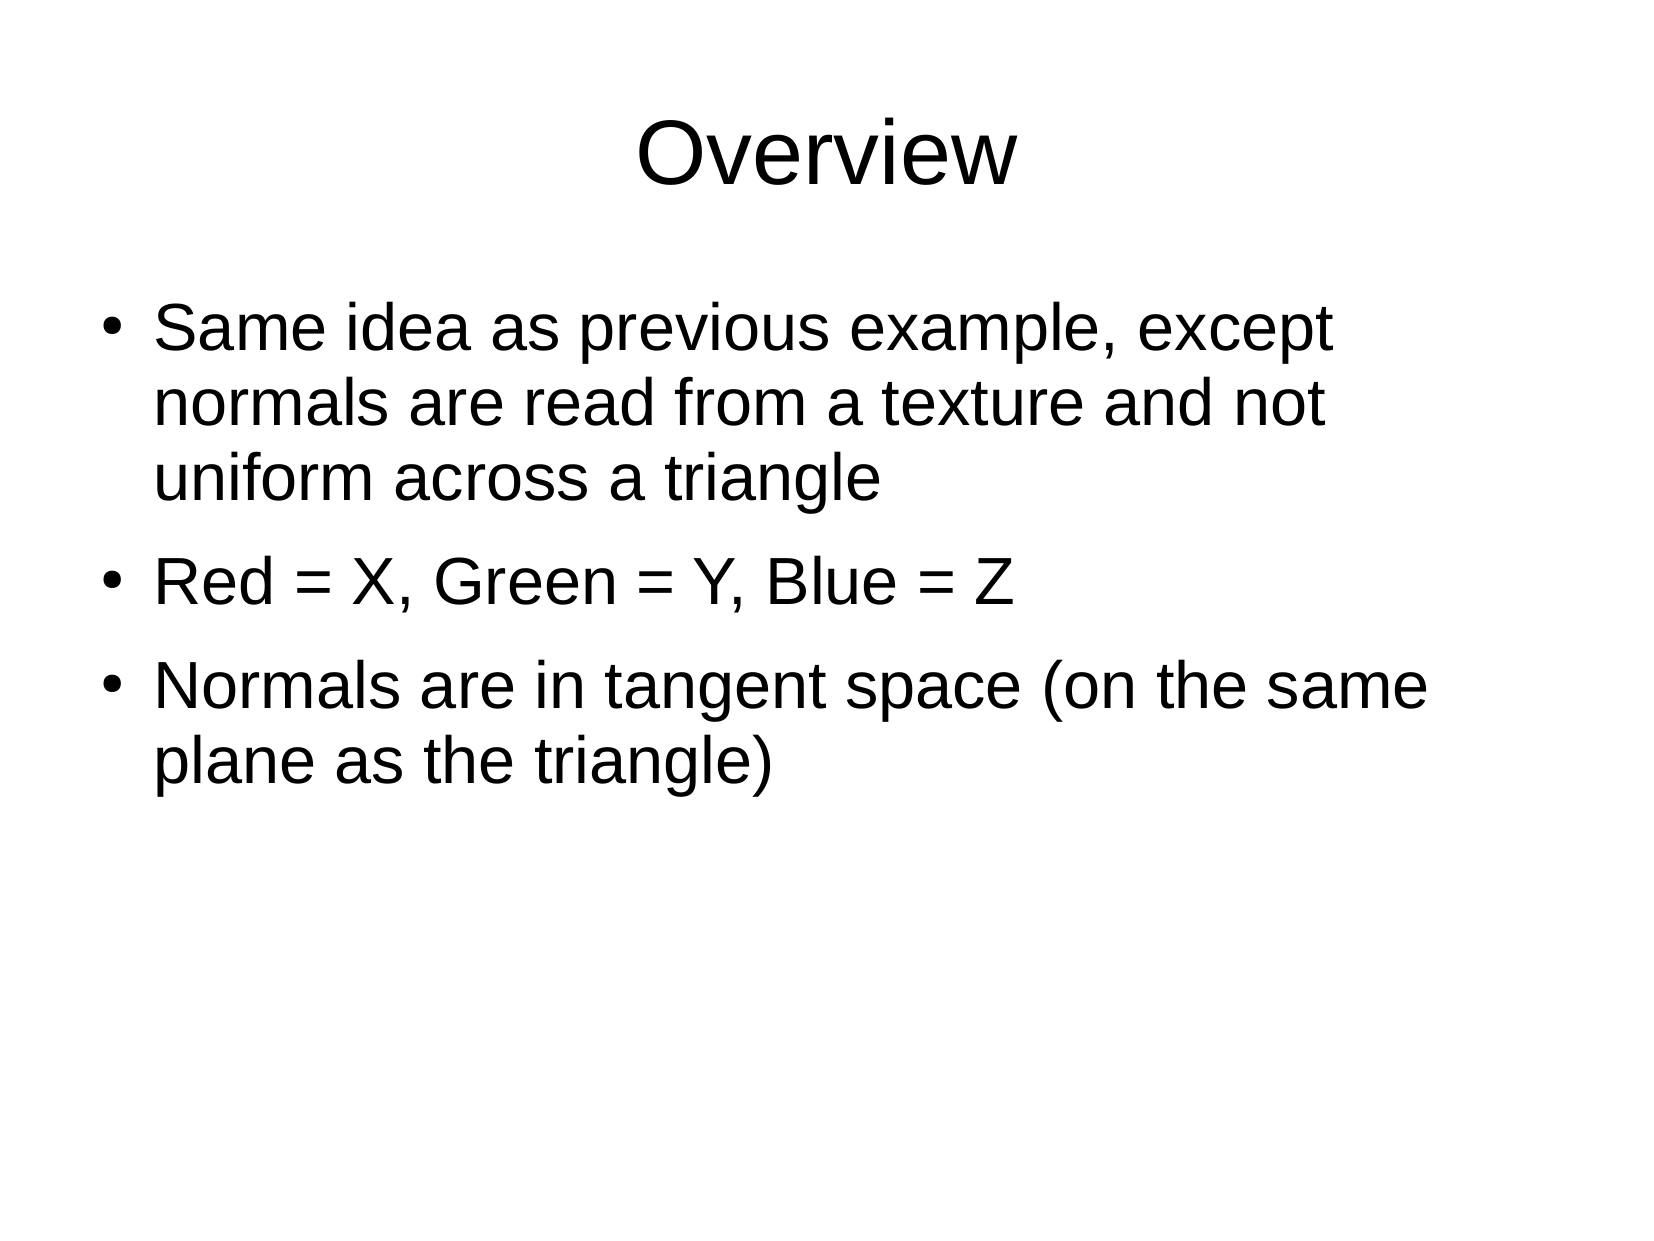

# Overview
Same idea as previous example, except normals are read from a texture and not uniform across a triangle
Red = X, Green = Y, Blue = Z
Normals are in tangent space (on the same plane as the triangle)